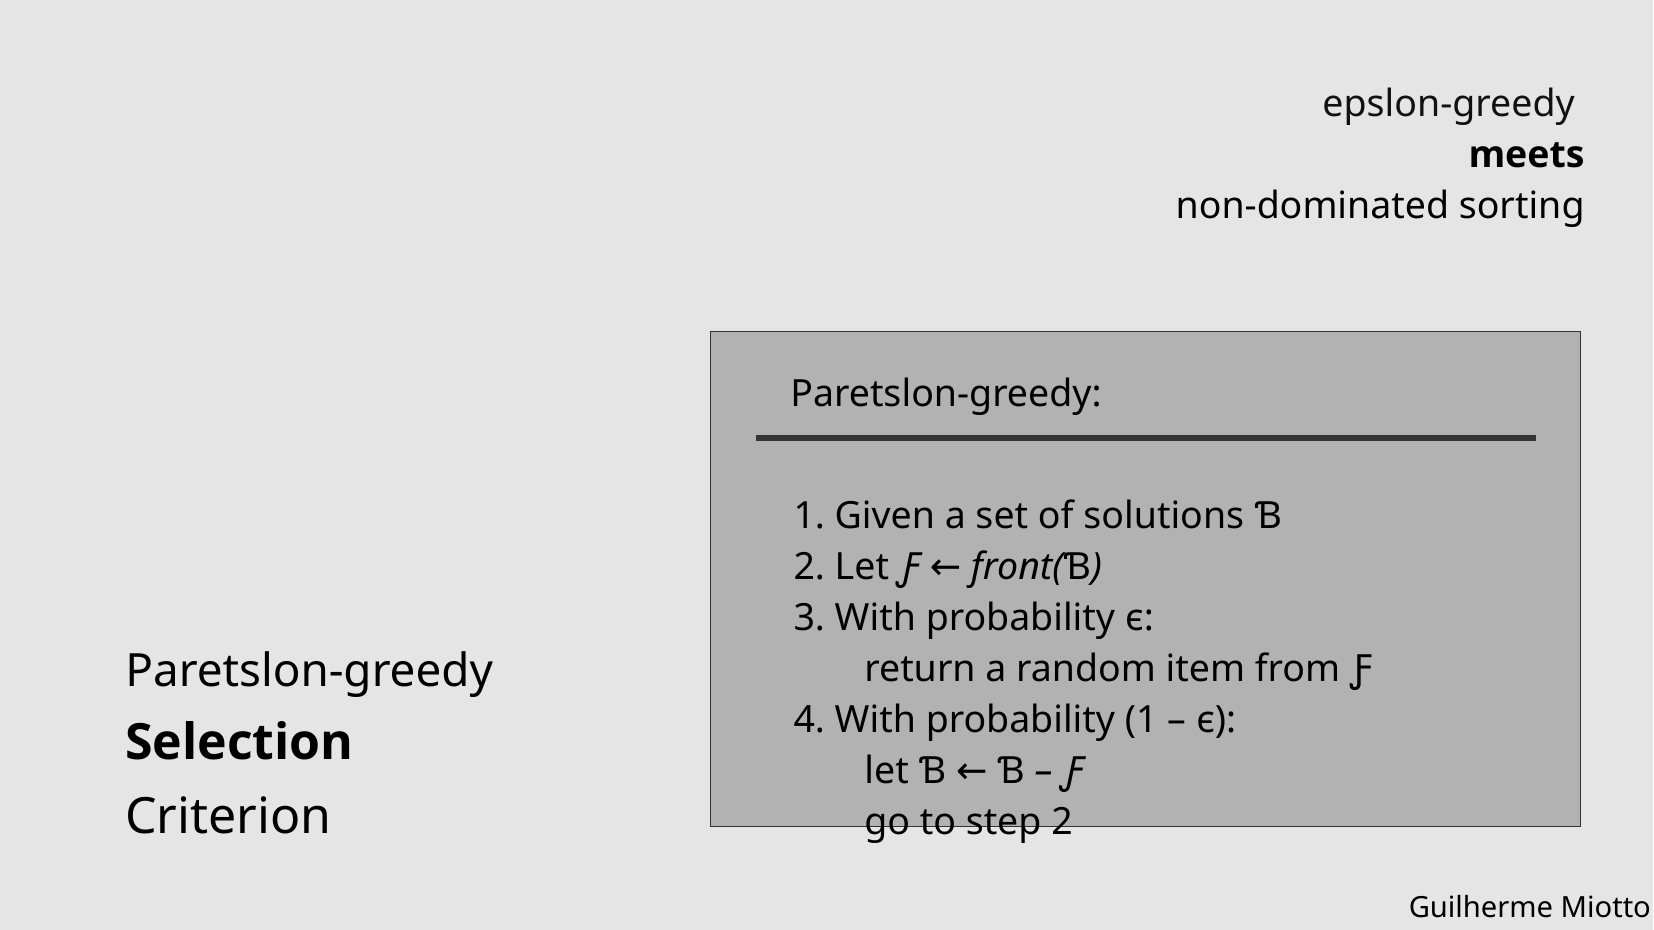

epslon-greedy
meets
 non-dominated sorting
Paretslon-greedy:
1. Given a set of solutions Ɓ
2. Let Ƒ ← front(Ɓ)
3. With probability ϵ:
return a random item from Ƒ
4. With probability (1 – ϵ):
let Ɓ ← Ɓ – Ƒ
go to step 2
Paretslon-greedy
Selection
Criterion
Guilherme Miotto